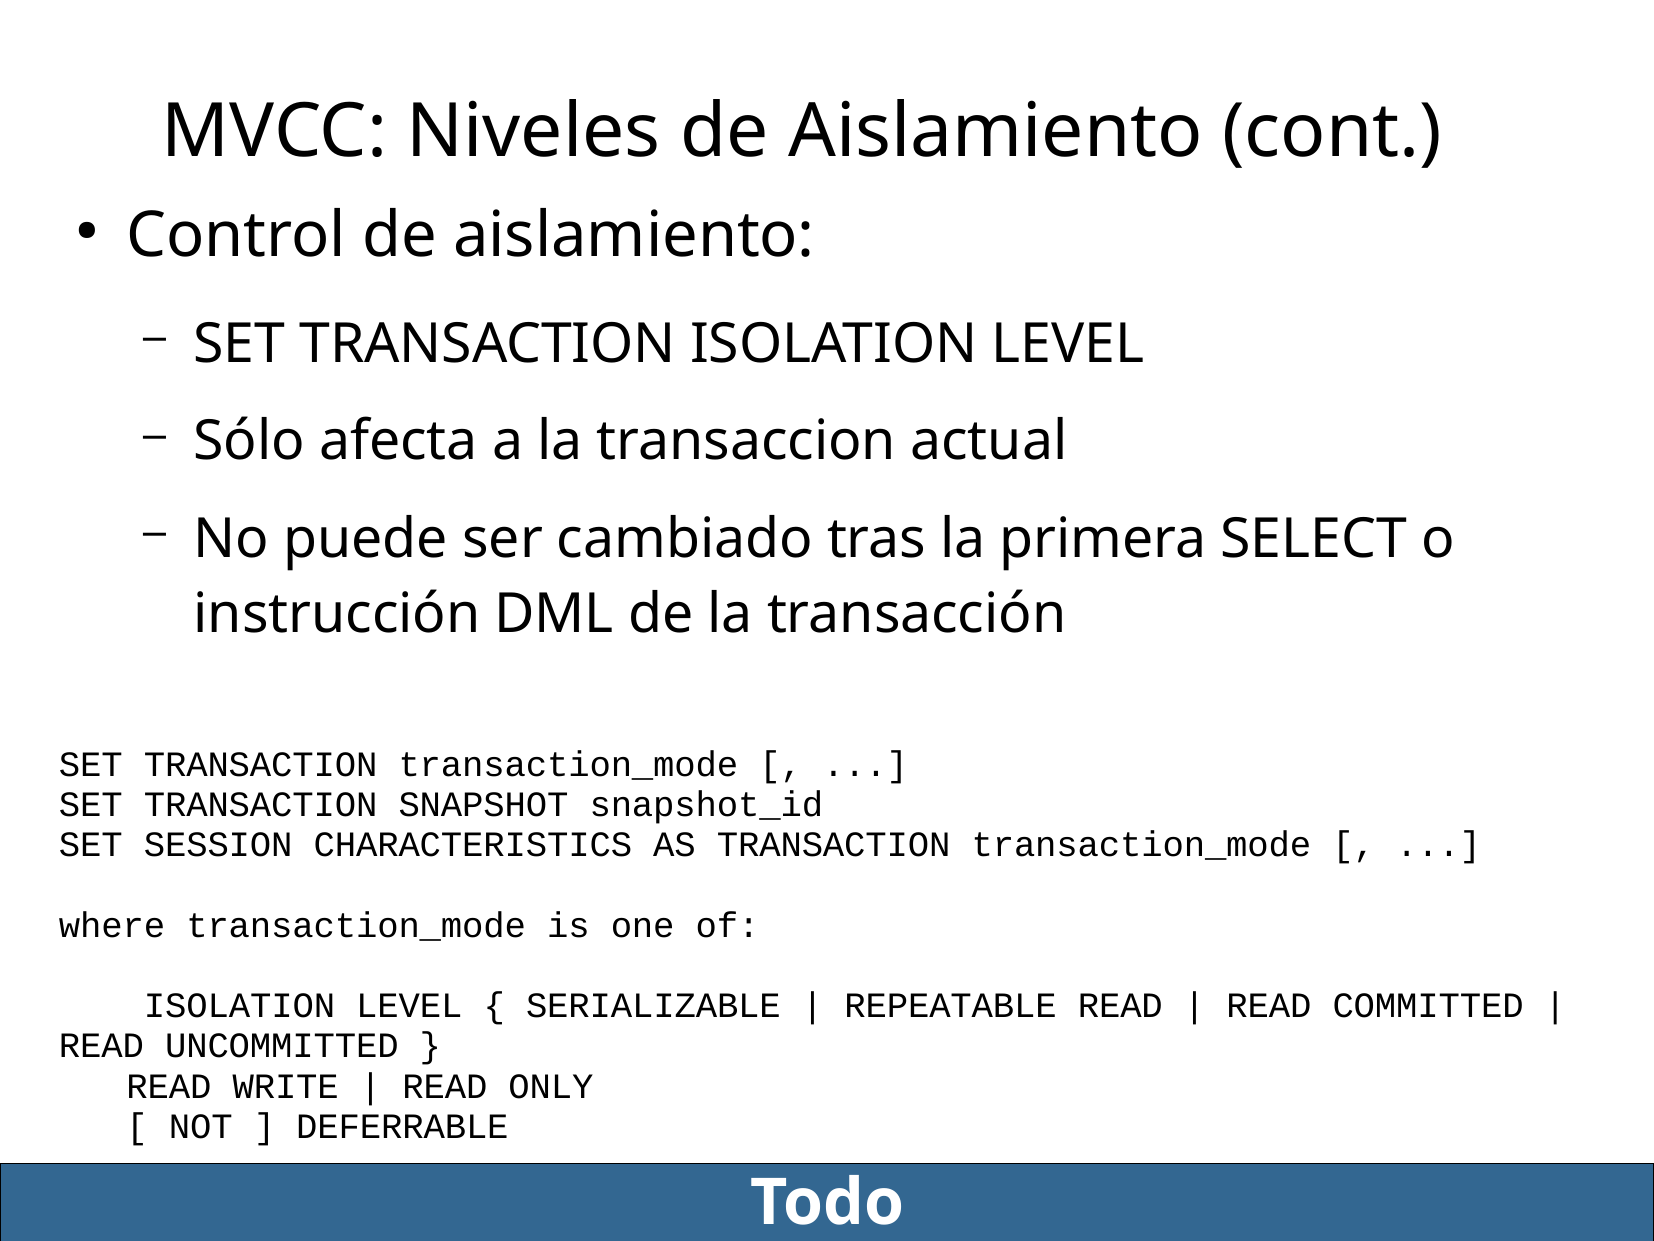

# MVCC: Niveles de Aislamiento (cont.)
Control de aislamiento:
SET TRANSACTION ISOLATION LEVEL
Sólo afecta a la transaccion actual
No puede ser cambiado tras la primera SELECT o instrucción DML de la transacción
SET TRANSACTION transaction_mode [, ...]
SET TRANSACTION SNAPSHOT snapshot_id
SET SESSION CHARACTERISTICS AS TRANSACTION transaction_mode [, ...]
where transaction_mode is one of:
 ISOLATION LEVEL { SERIALIZABLE | REPEATABLE READ | READ COMMITTED | READ UNCOMMITTED }
READ WRITE | READ ONLY
[ NOT ] DEFERRABLE